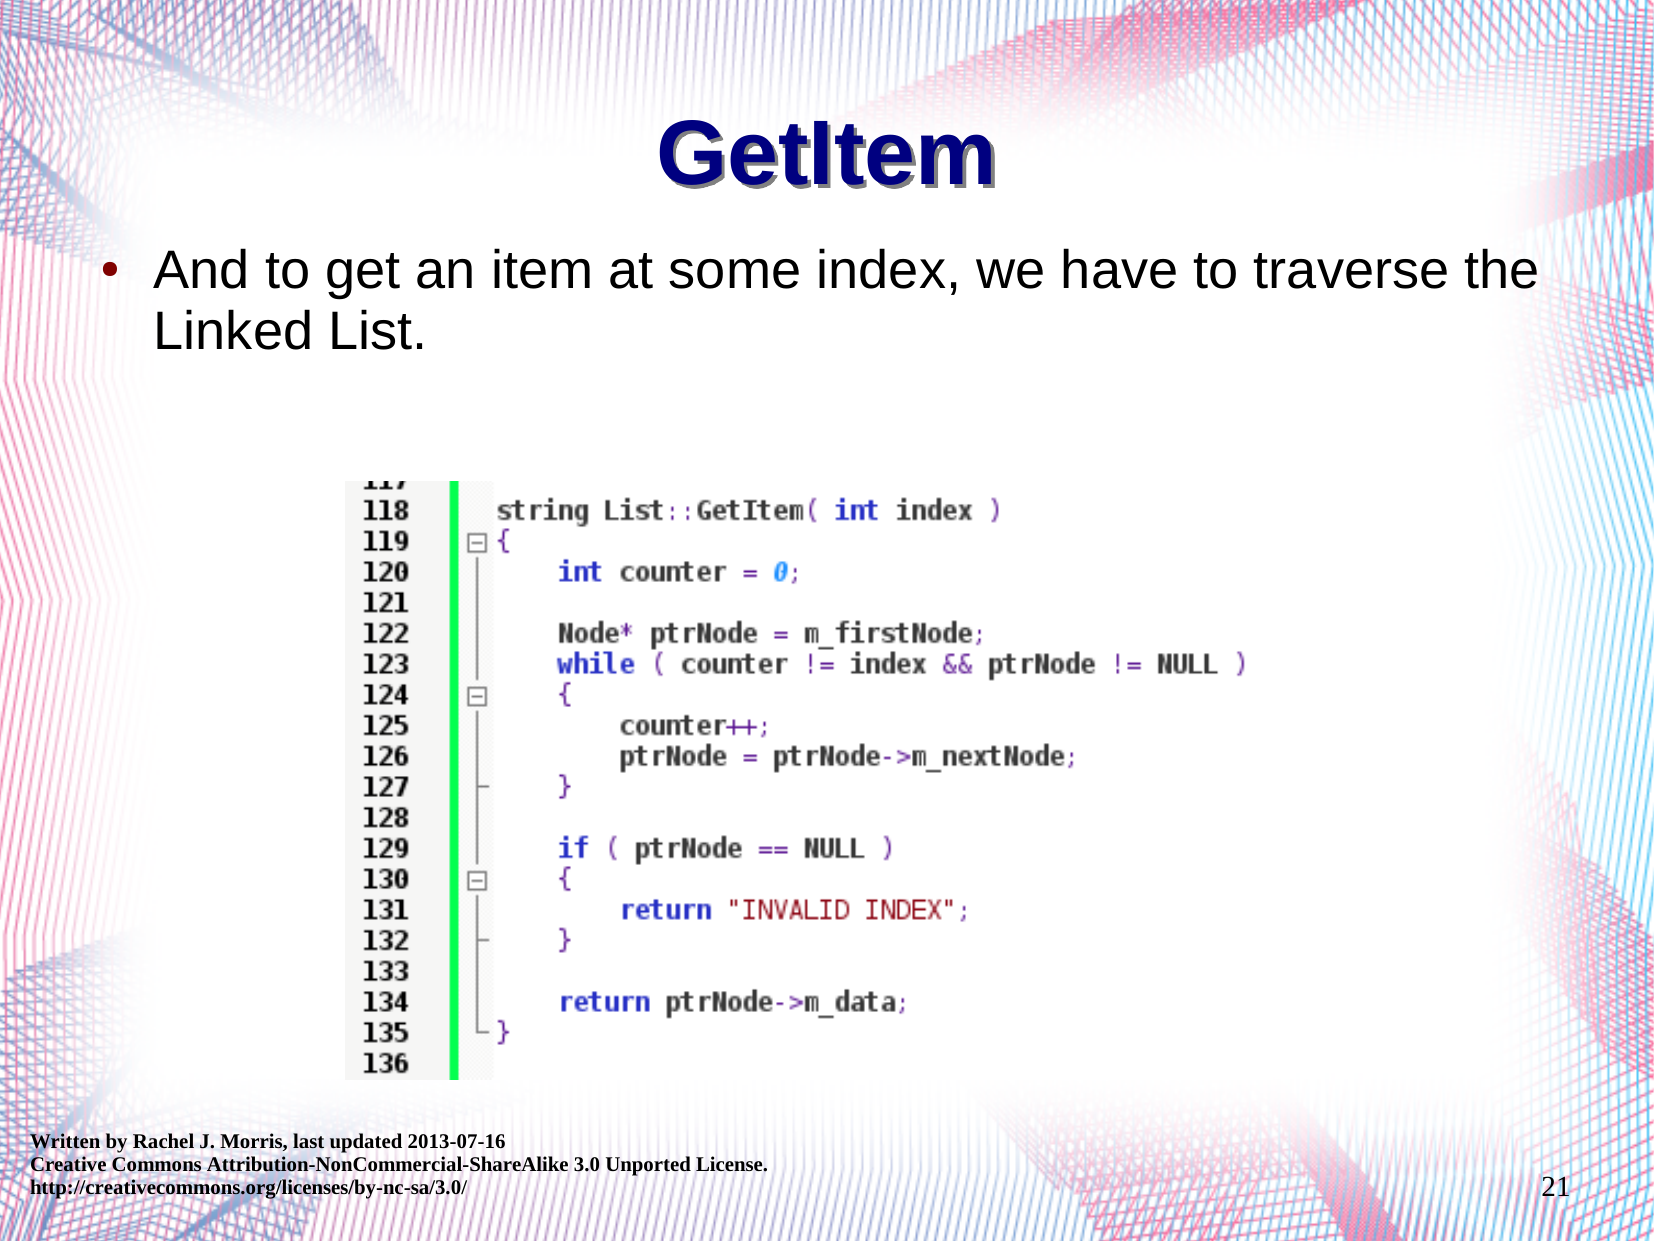

# GetItem
And to get an item at some index, we have to traverse the Linked List.
21